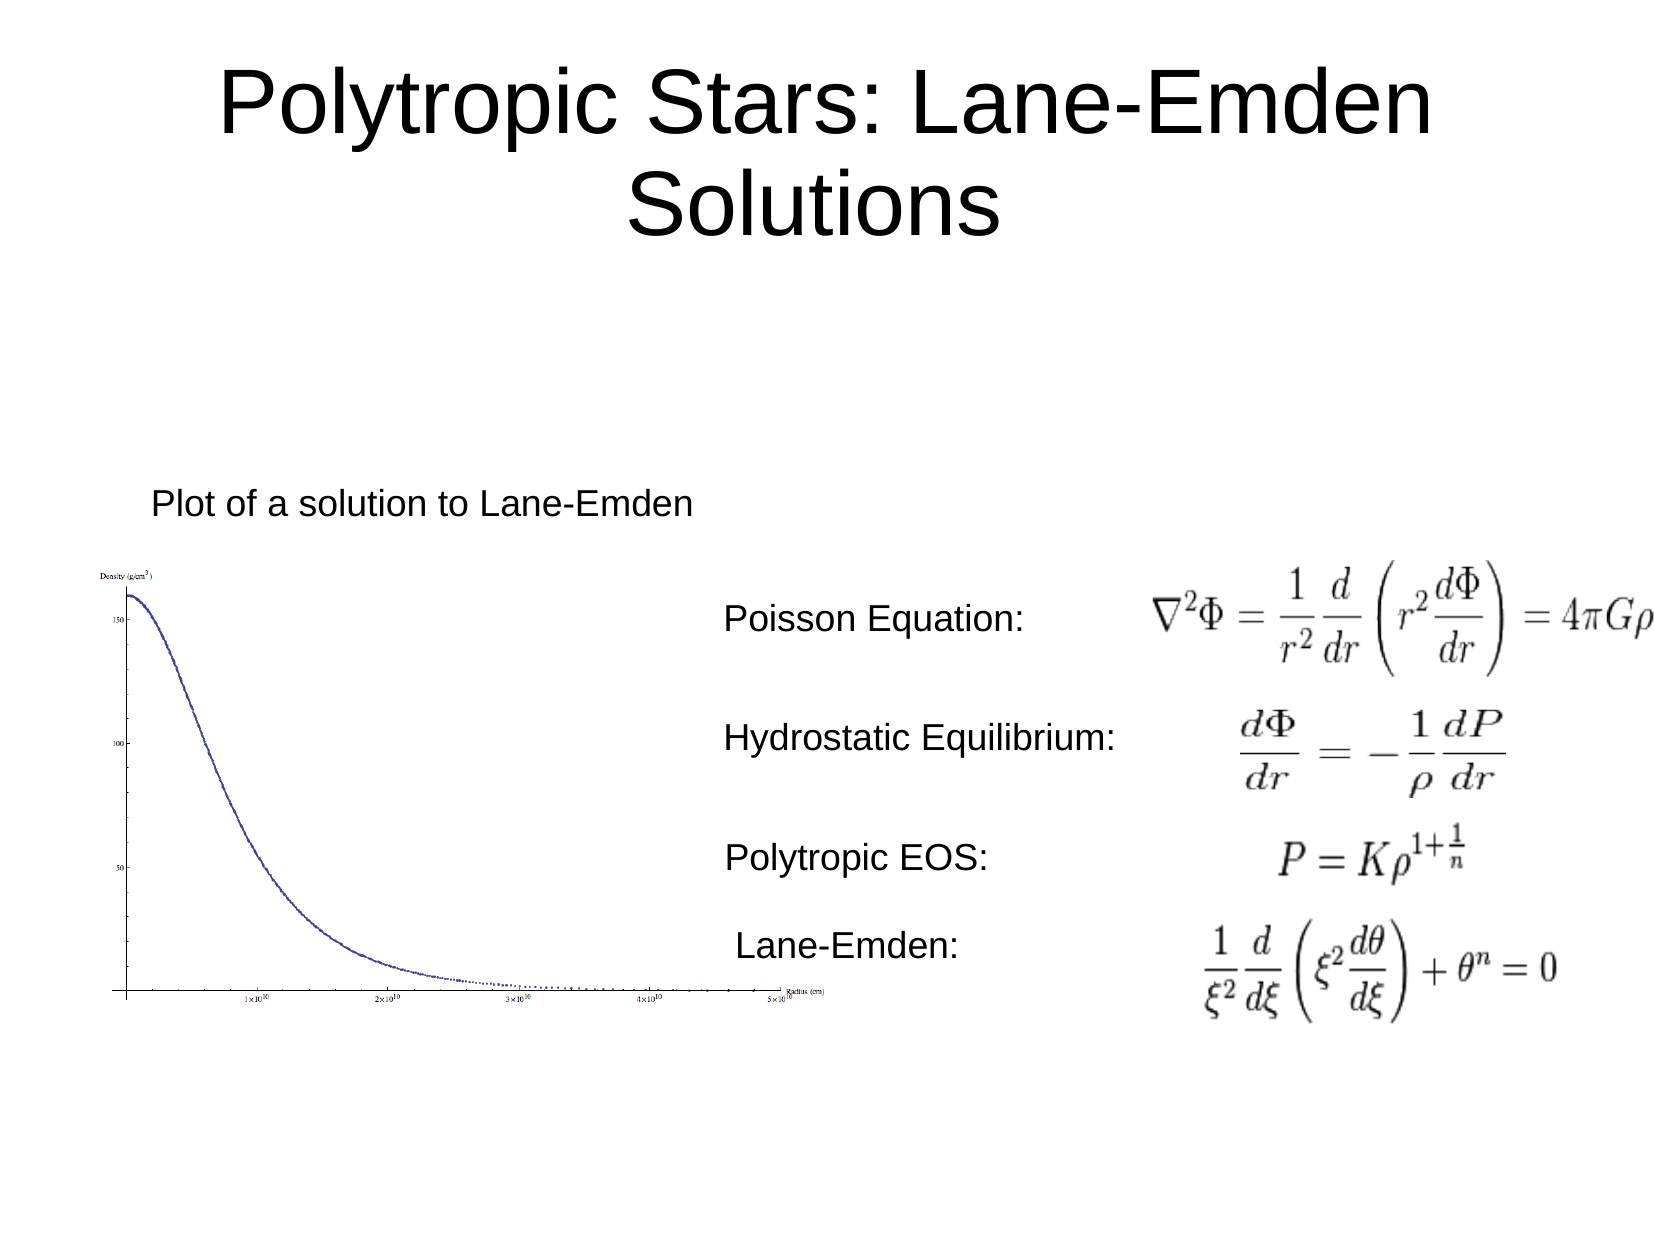

# Polytropic Stars: Lane-Emden Solutions
Plot of a solution to Lane-Emden
Poisson Equation:
Hydrostatic Equilibrium:
Polytropic EOS:
Lane-Emden: